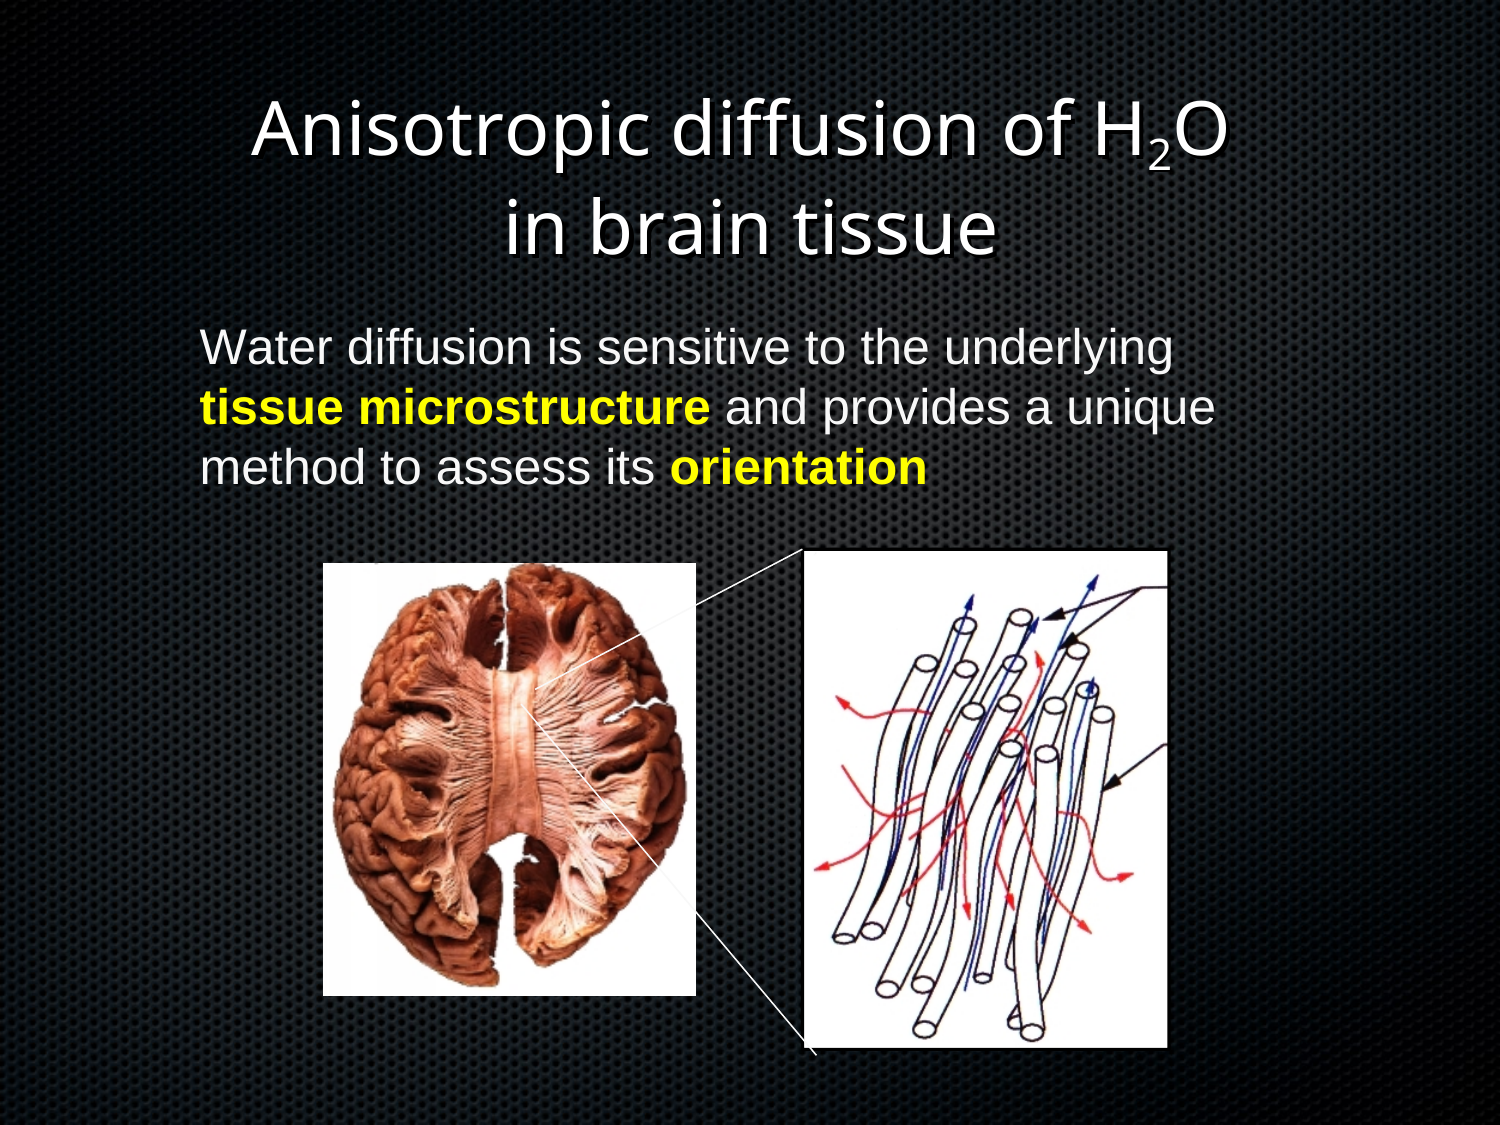

# Anisotropic diffusion of H2O in brain tissue
Water diffusion is sensitive to the underlying tissue microstructure and provides a unique method to assess its orientation